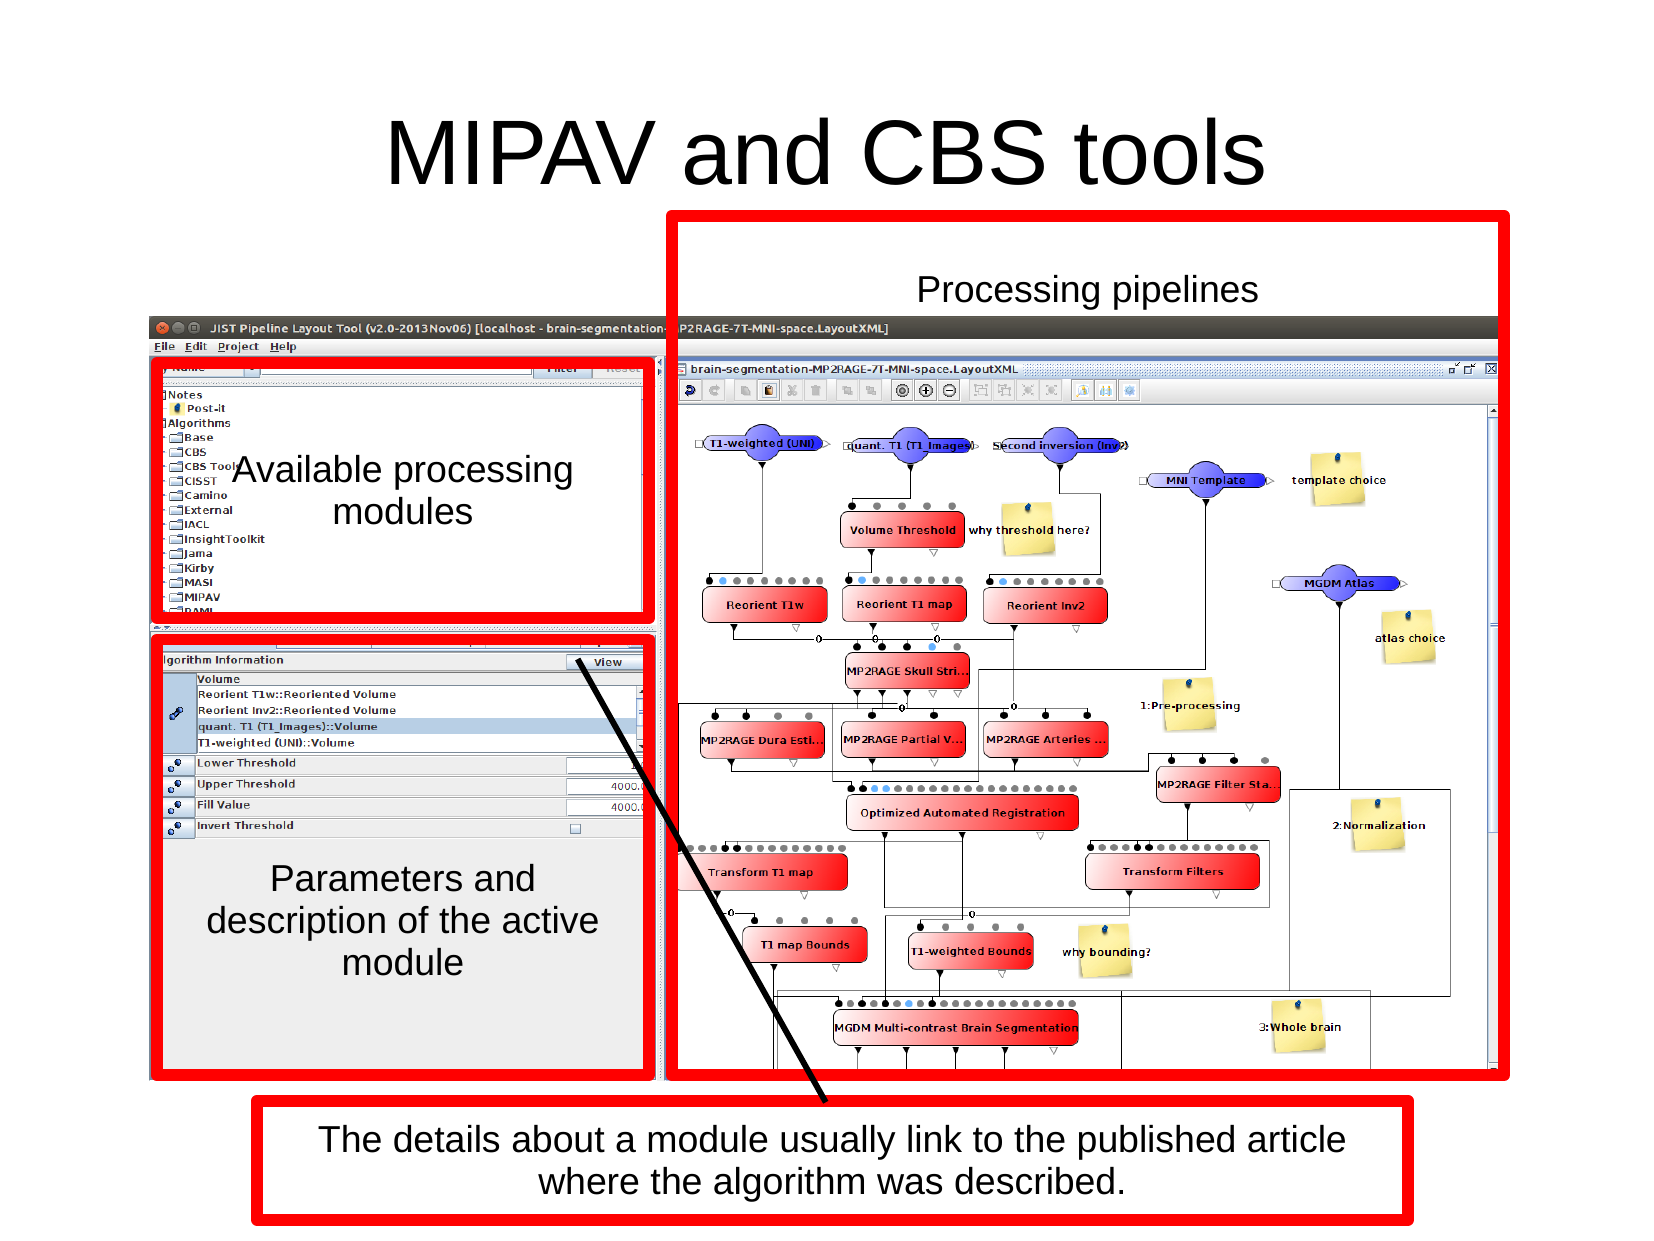

# MIPAV and CBS tools
Processing pipelines
Available processing modules
Parameters and description of the active module
The details about a module usually link to the published article where the algorithm was described.